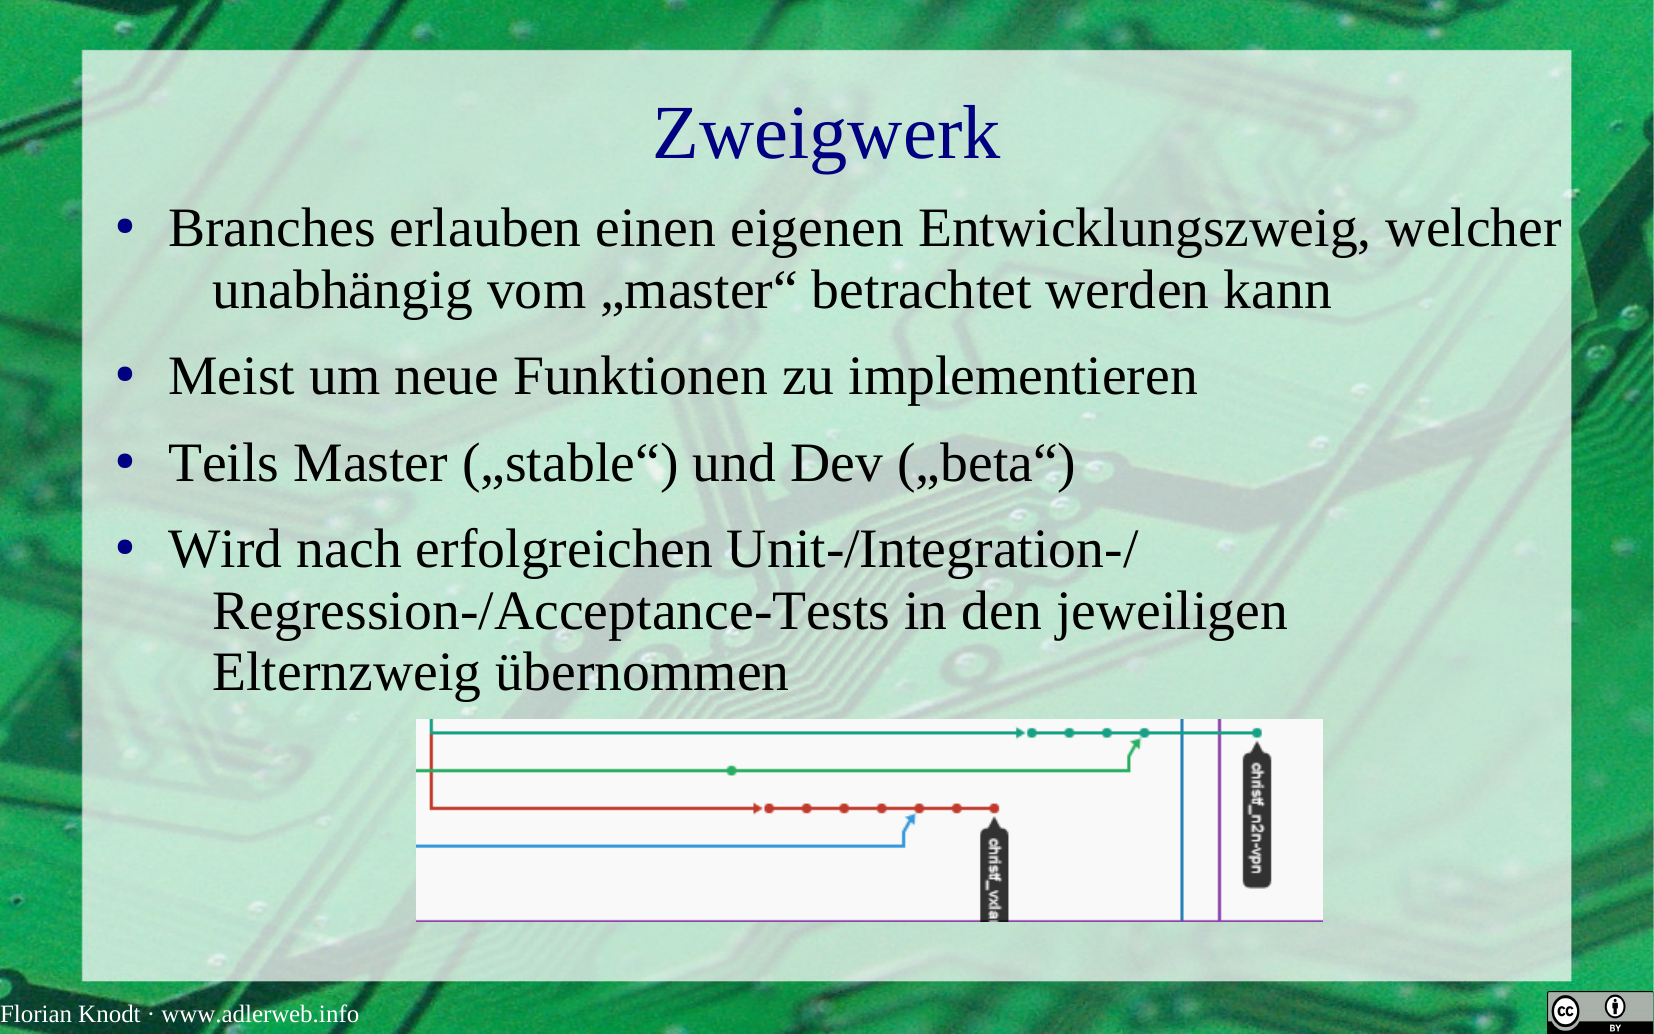

# Zweigwerk
Branches erlauben einen eigenen Entwicklungszweig, welcher unabhängig vom „master“ betrachtet werden kann
Meist um neue Funktionen zu implementieren
Teils Master („stable“) und Dev („beta“)
Wird nach erfolgreichen Unit-/Integration-/ Regression-/Acceptance-Tests in den jeweiligen Elternzweig übernommen